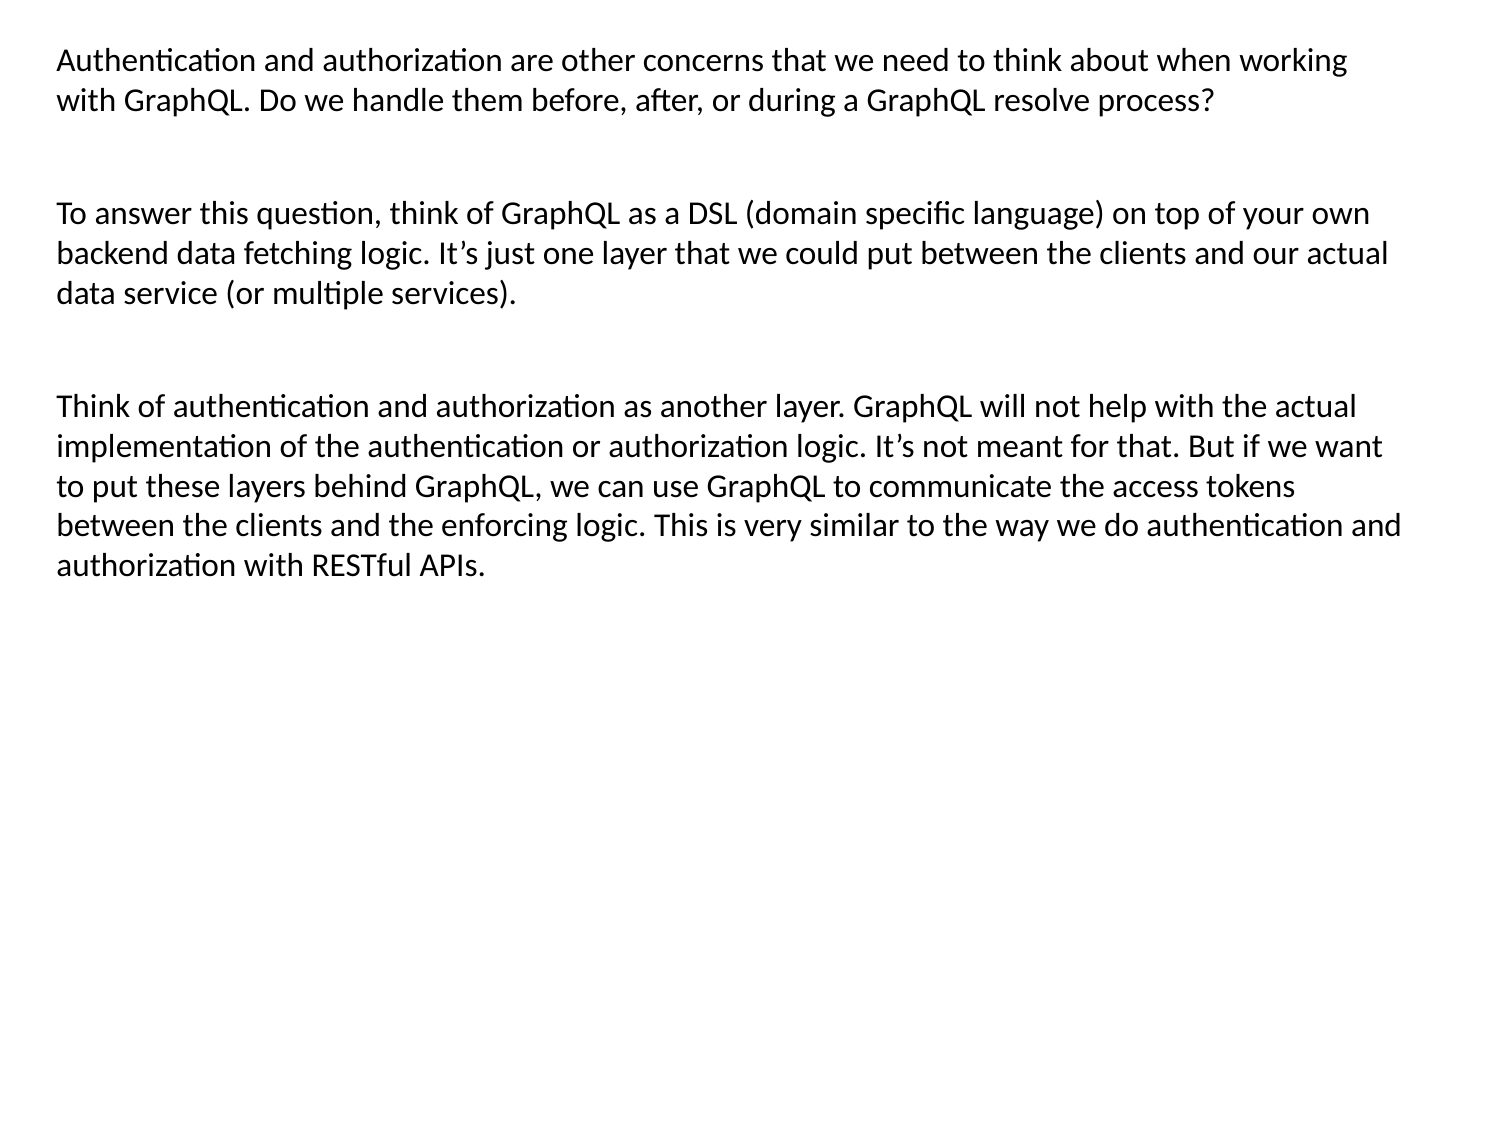

# Authentication and authorization are other concerns that we need to think about when working with GraphQL. Do we handle them before, after, or during a GraphQL resolve process?
To answer this question, think of GraphQL as a DSL (domain specific language) on top of your own backend data fetching logic. It’s just one layer that we could put between the clients and our actual data service (or multiple services).
Think of authentication and authorization as another layer. GraphQL will not help with the actual implementation of the authentication or authorization logic. It’s not meant for that. But if we want to put these layers behind GraphQL, we can use GraphQL to communicate the access tokens between the clients and the enforcing logic. This is very similar to the way we do authentication and authorization with RESTful APIs.